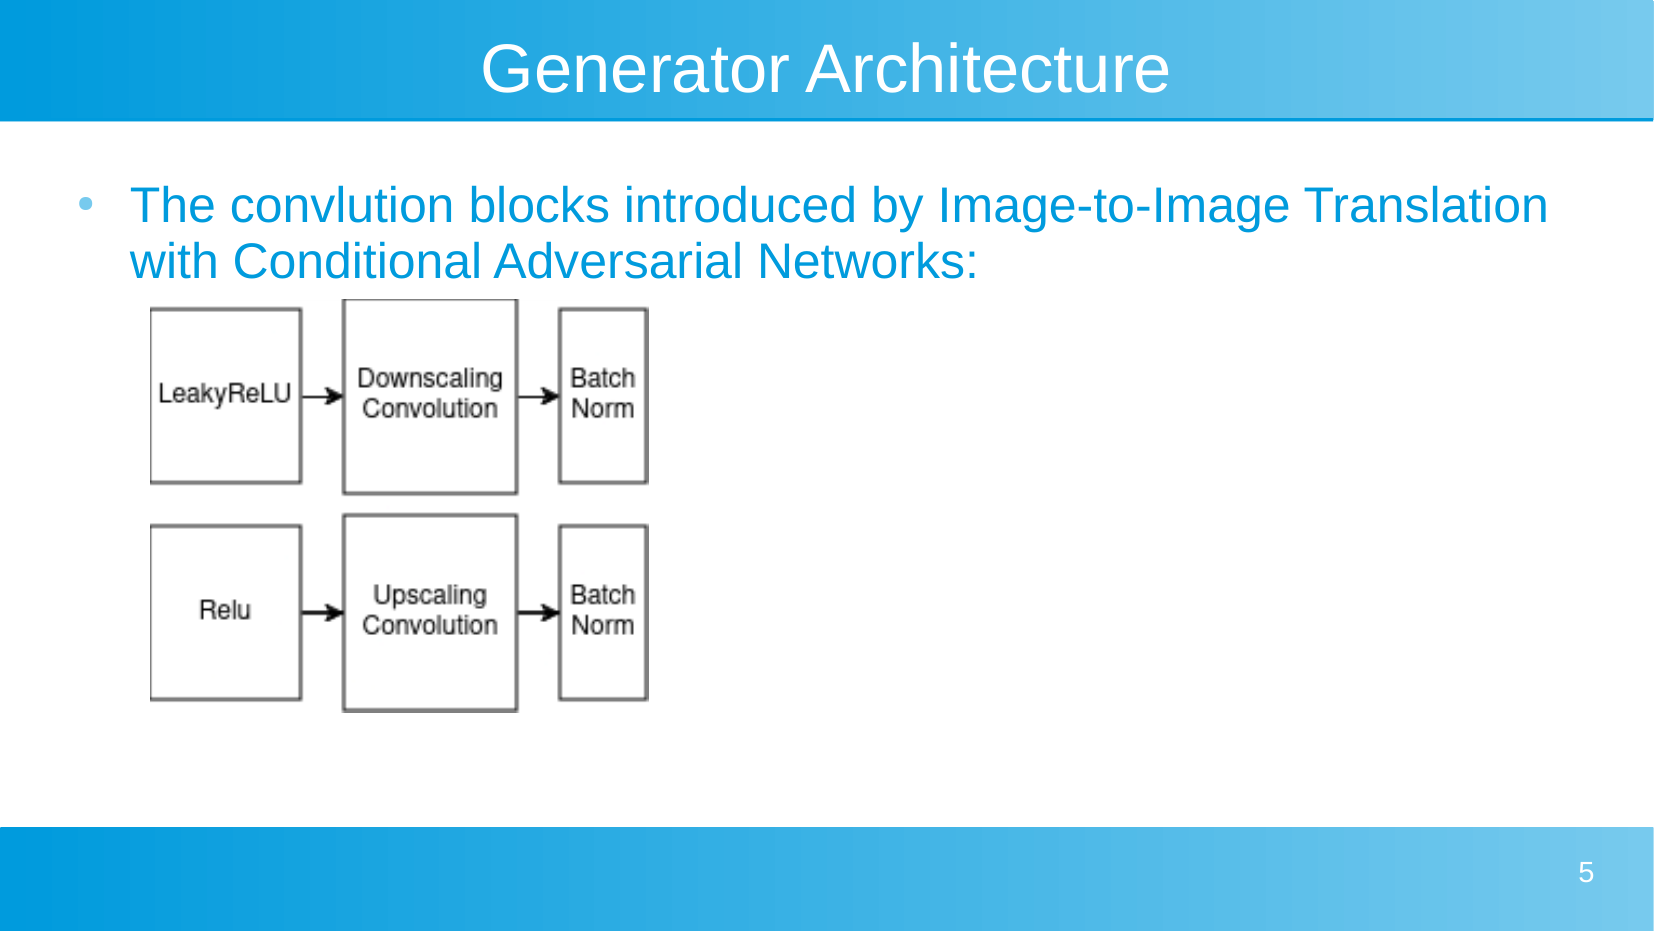

# Generator Architecture
The convlution blocks introduced by Image-to-Image Translation with Conditional Adversarial Networks:
5